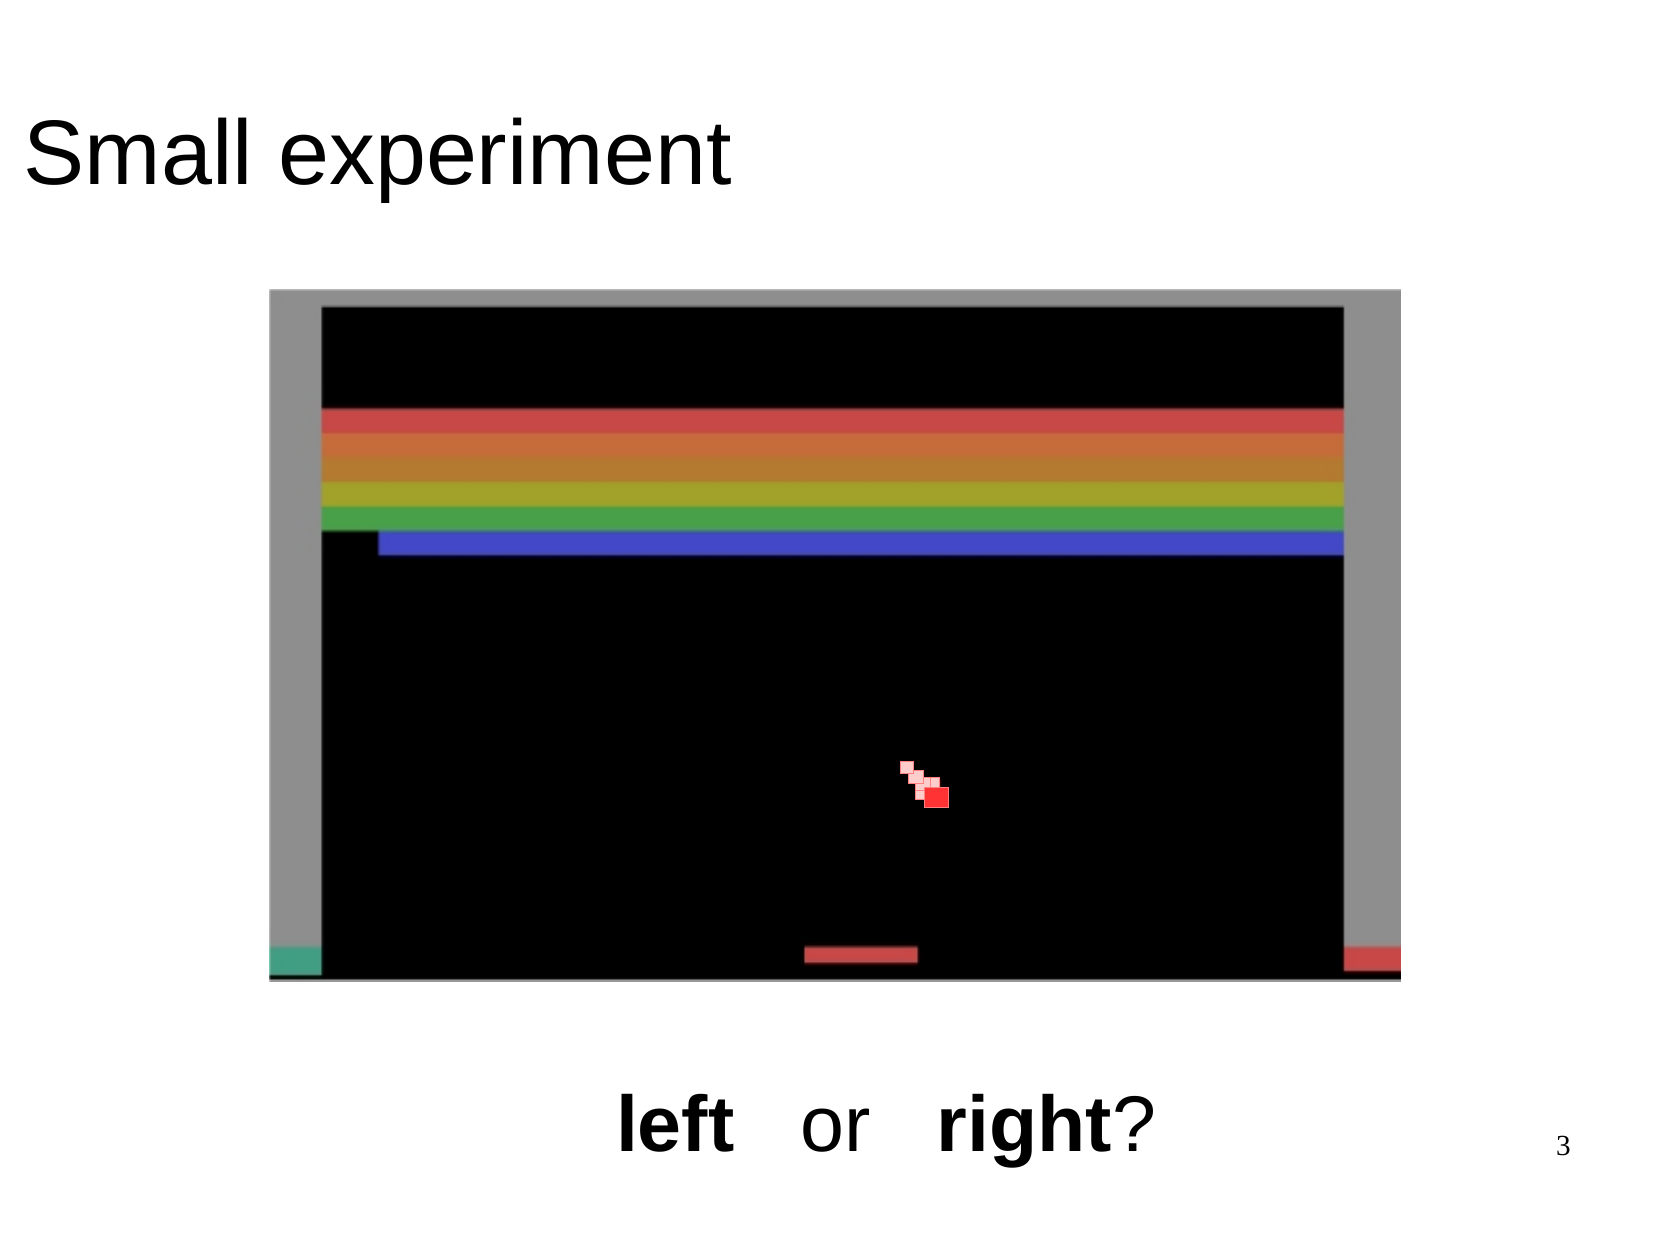

# Small experiment
left or right?
3